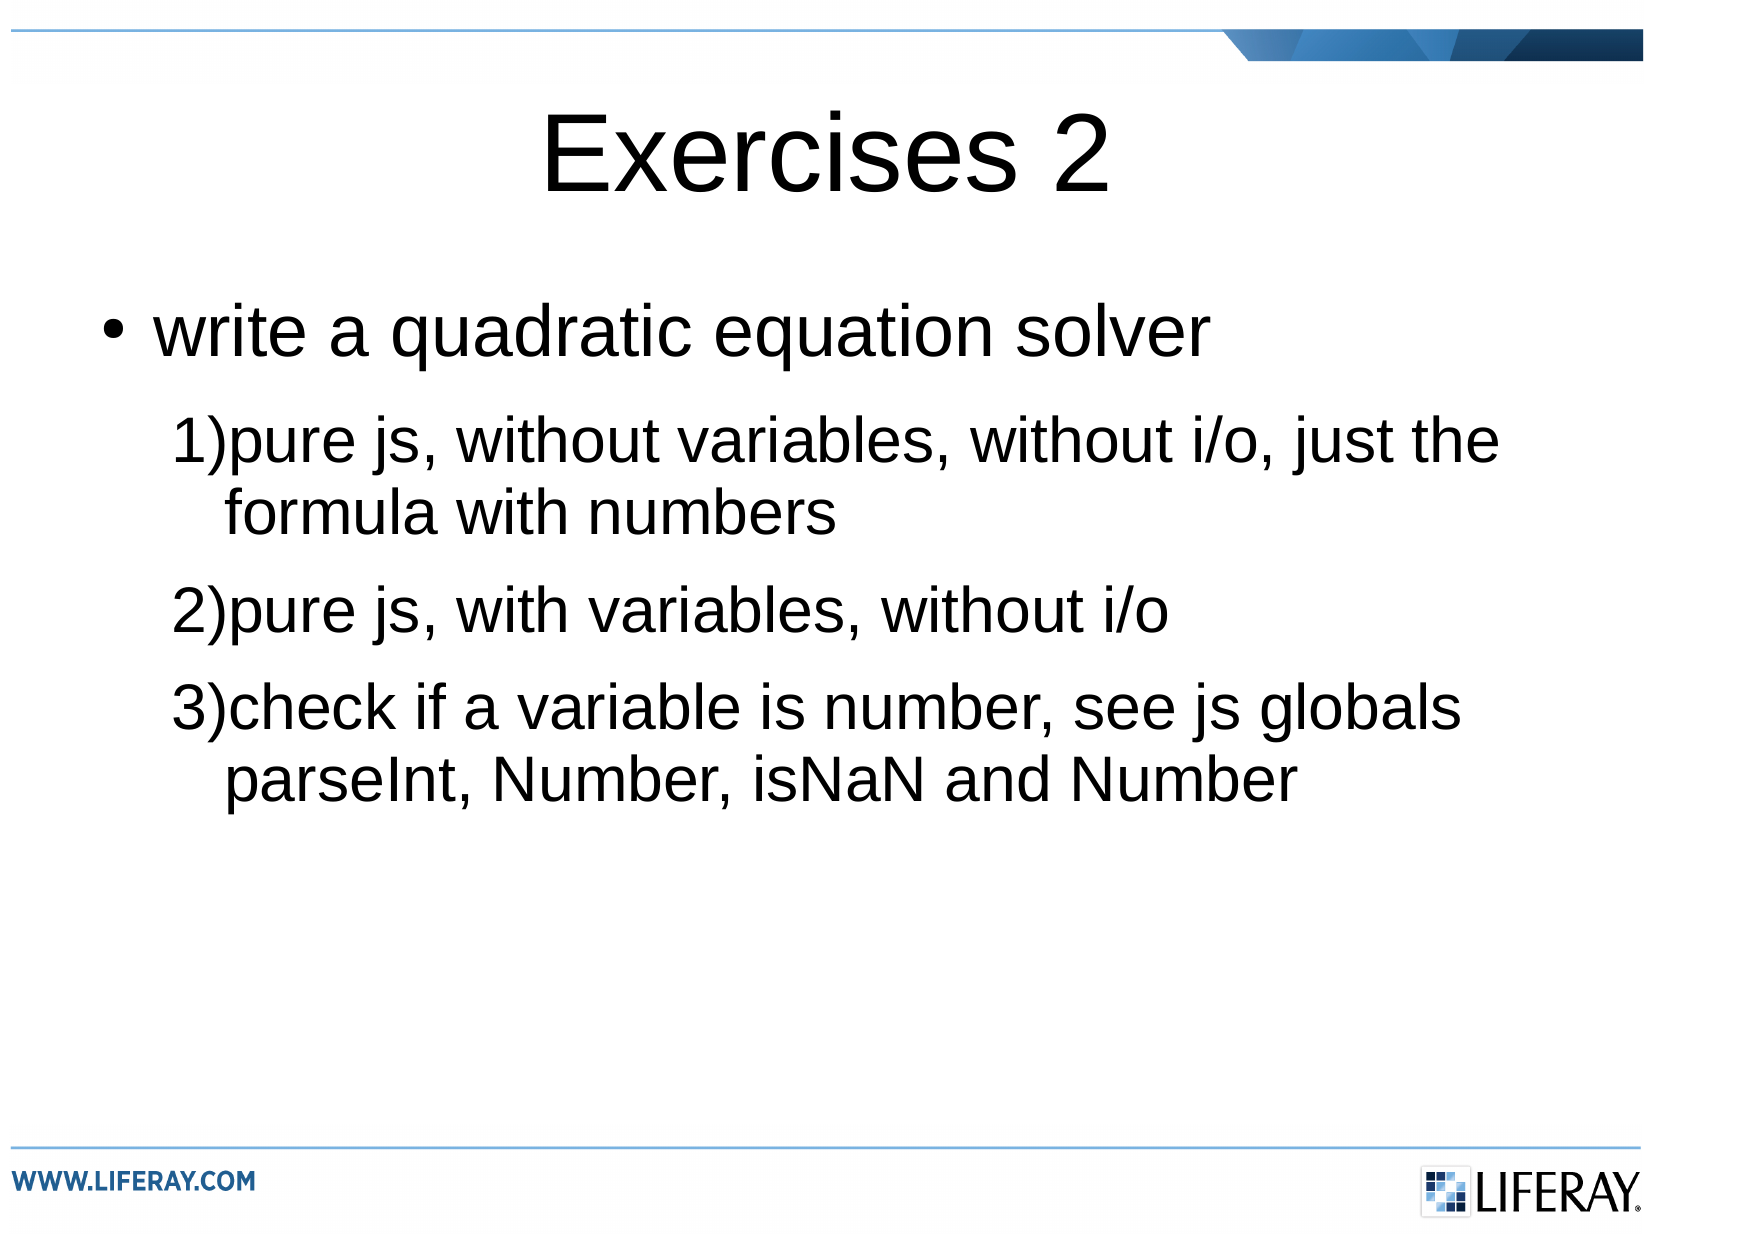

# Exercises 2
write a quadratic equation solver
pure js, without variables, without i/o, just the formula with numbers
pure js, with variables, without i/o
check if a variable is number, see js globals parseInt, Number, isNaN and Number